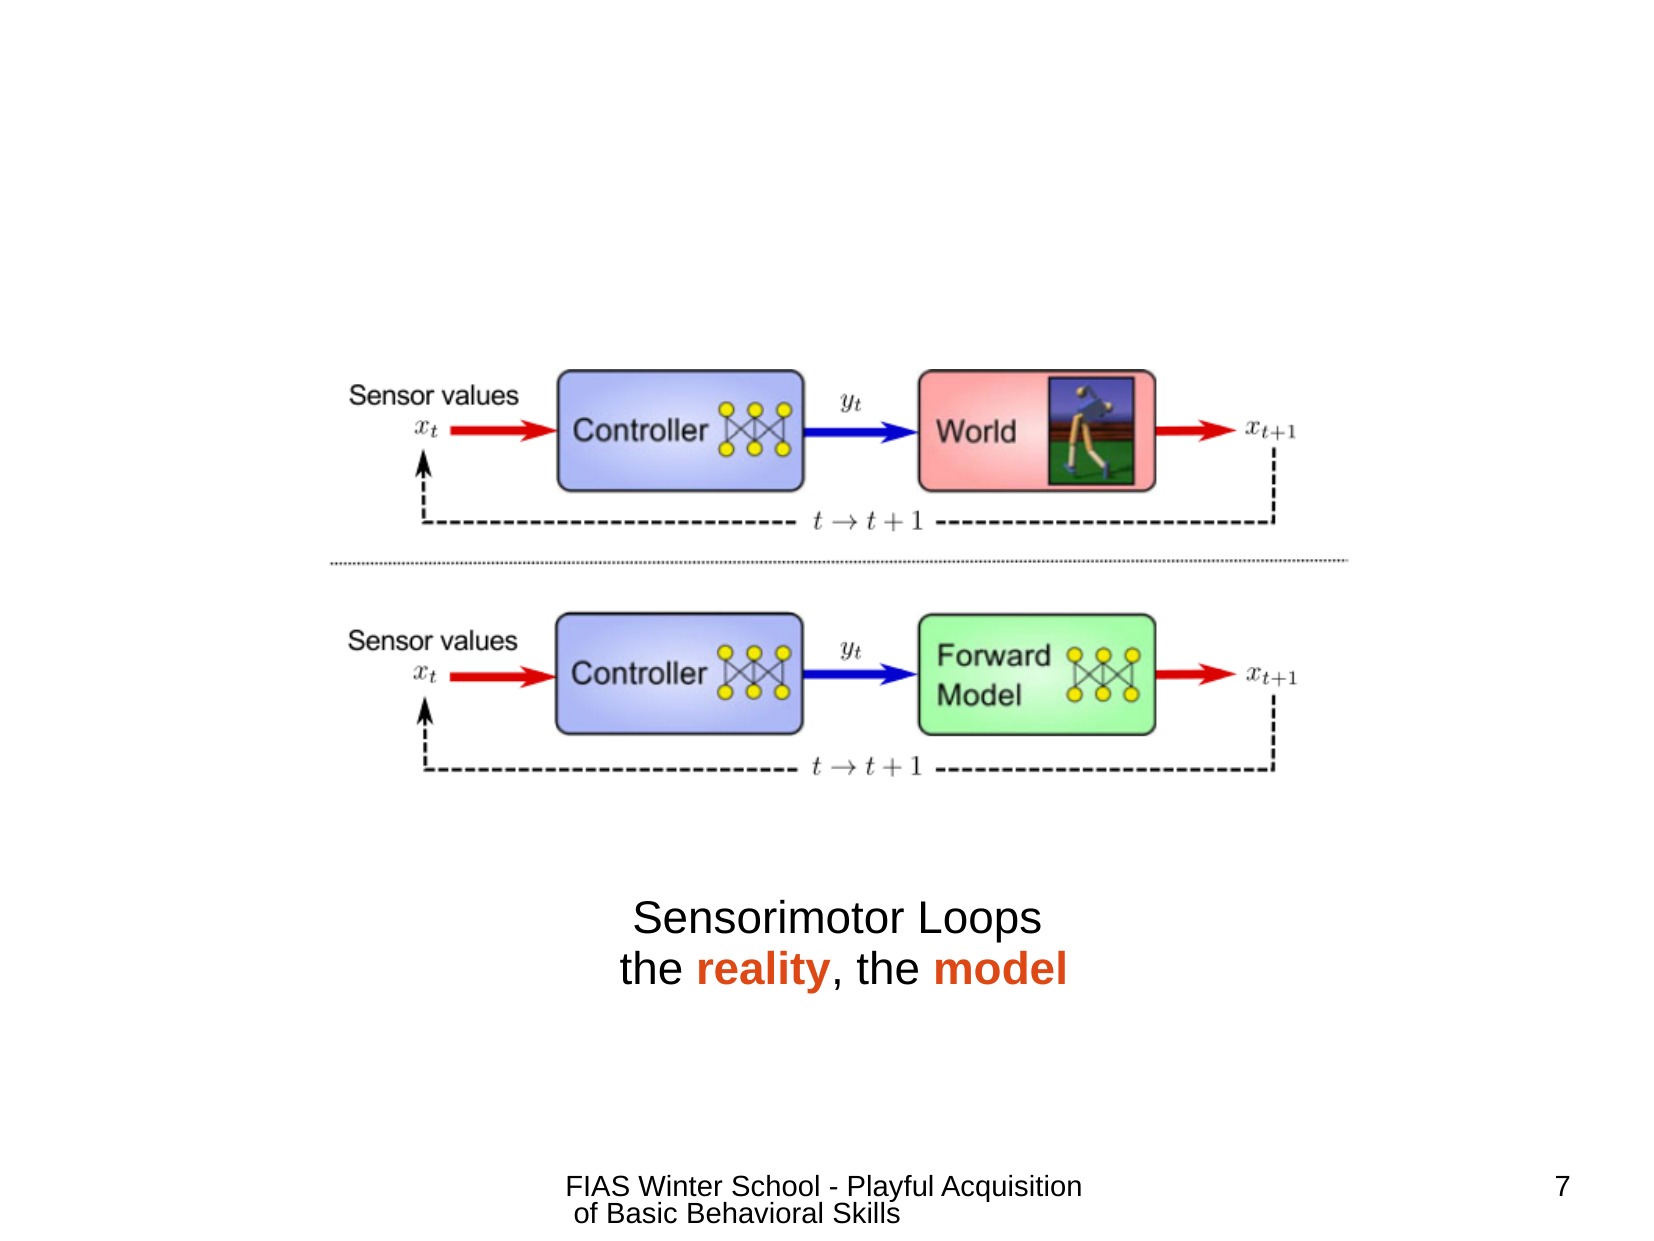

# Sensorimotor Loops
the reality, the model
FIAS Winter School - Playful Acquisition of Basic Behavioral Skills
7